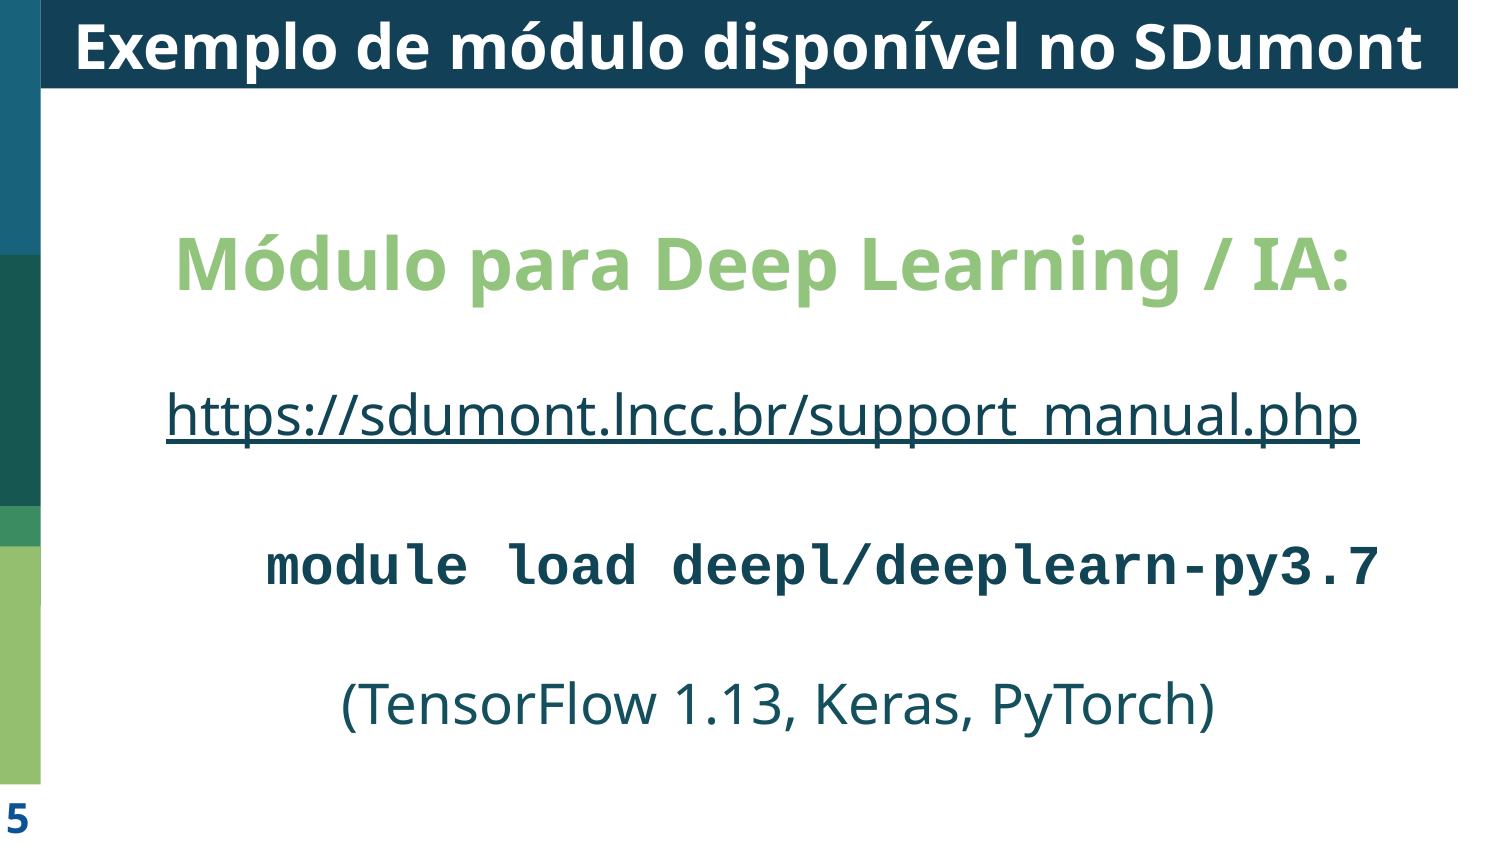

# Exemplo de módulo disponível no SDumont
Módulo para Deep Learning / IA:
https://sdumont.lncc.br/support_manual.php
module load deepl/deeplearn-py3.7
(TensorFlow 1.13, Keras, PyTorch)